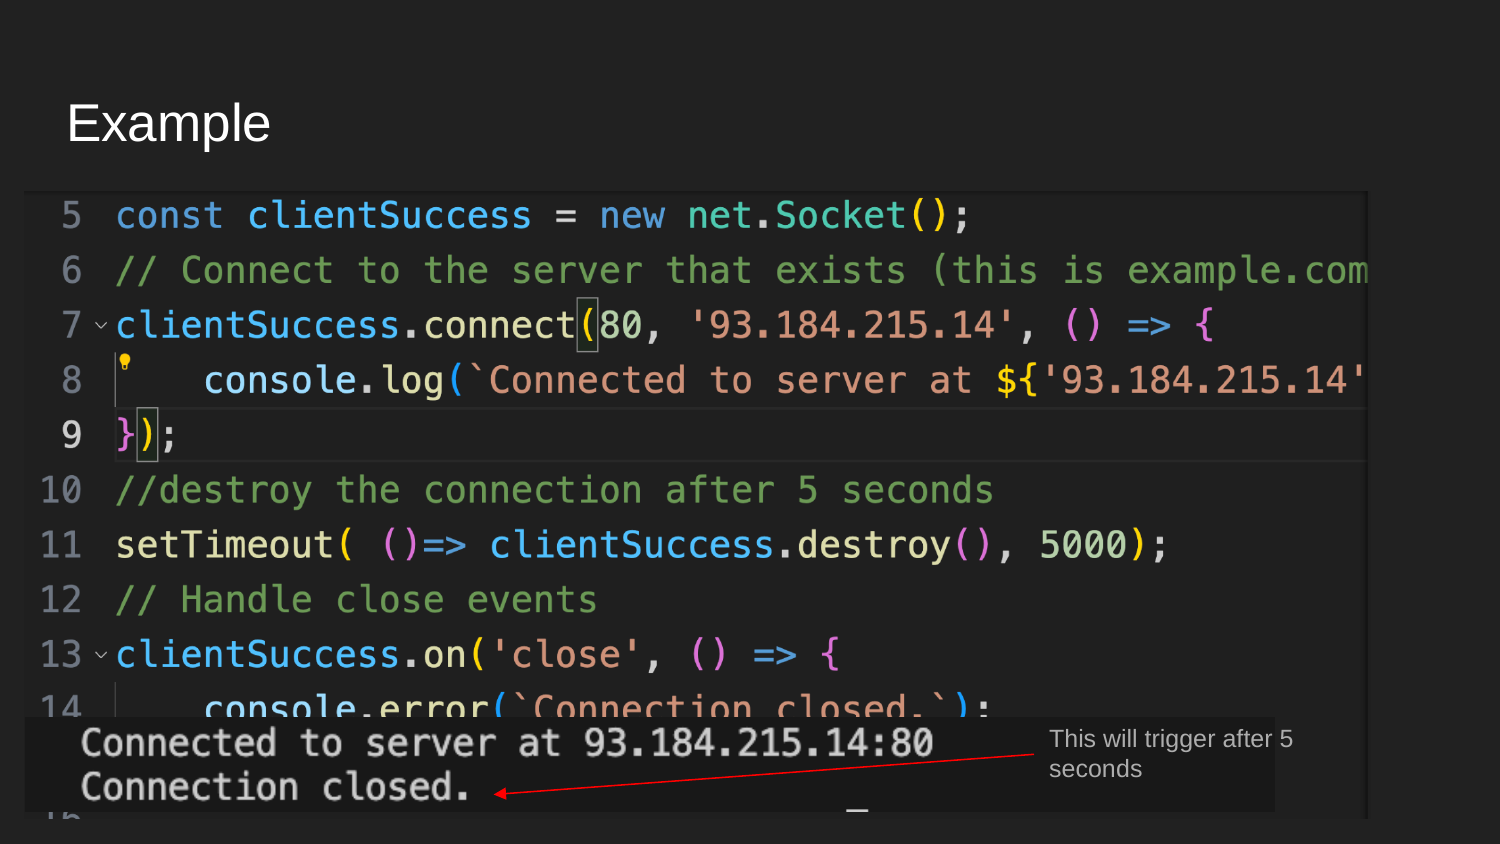

# Example
This will trigger after 5 seconds